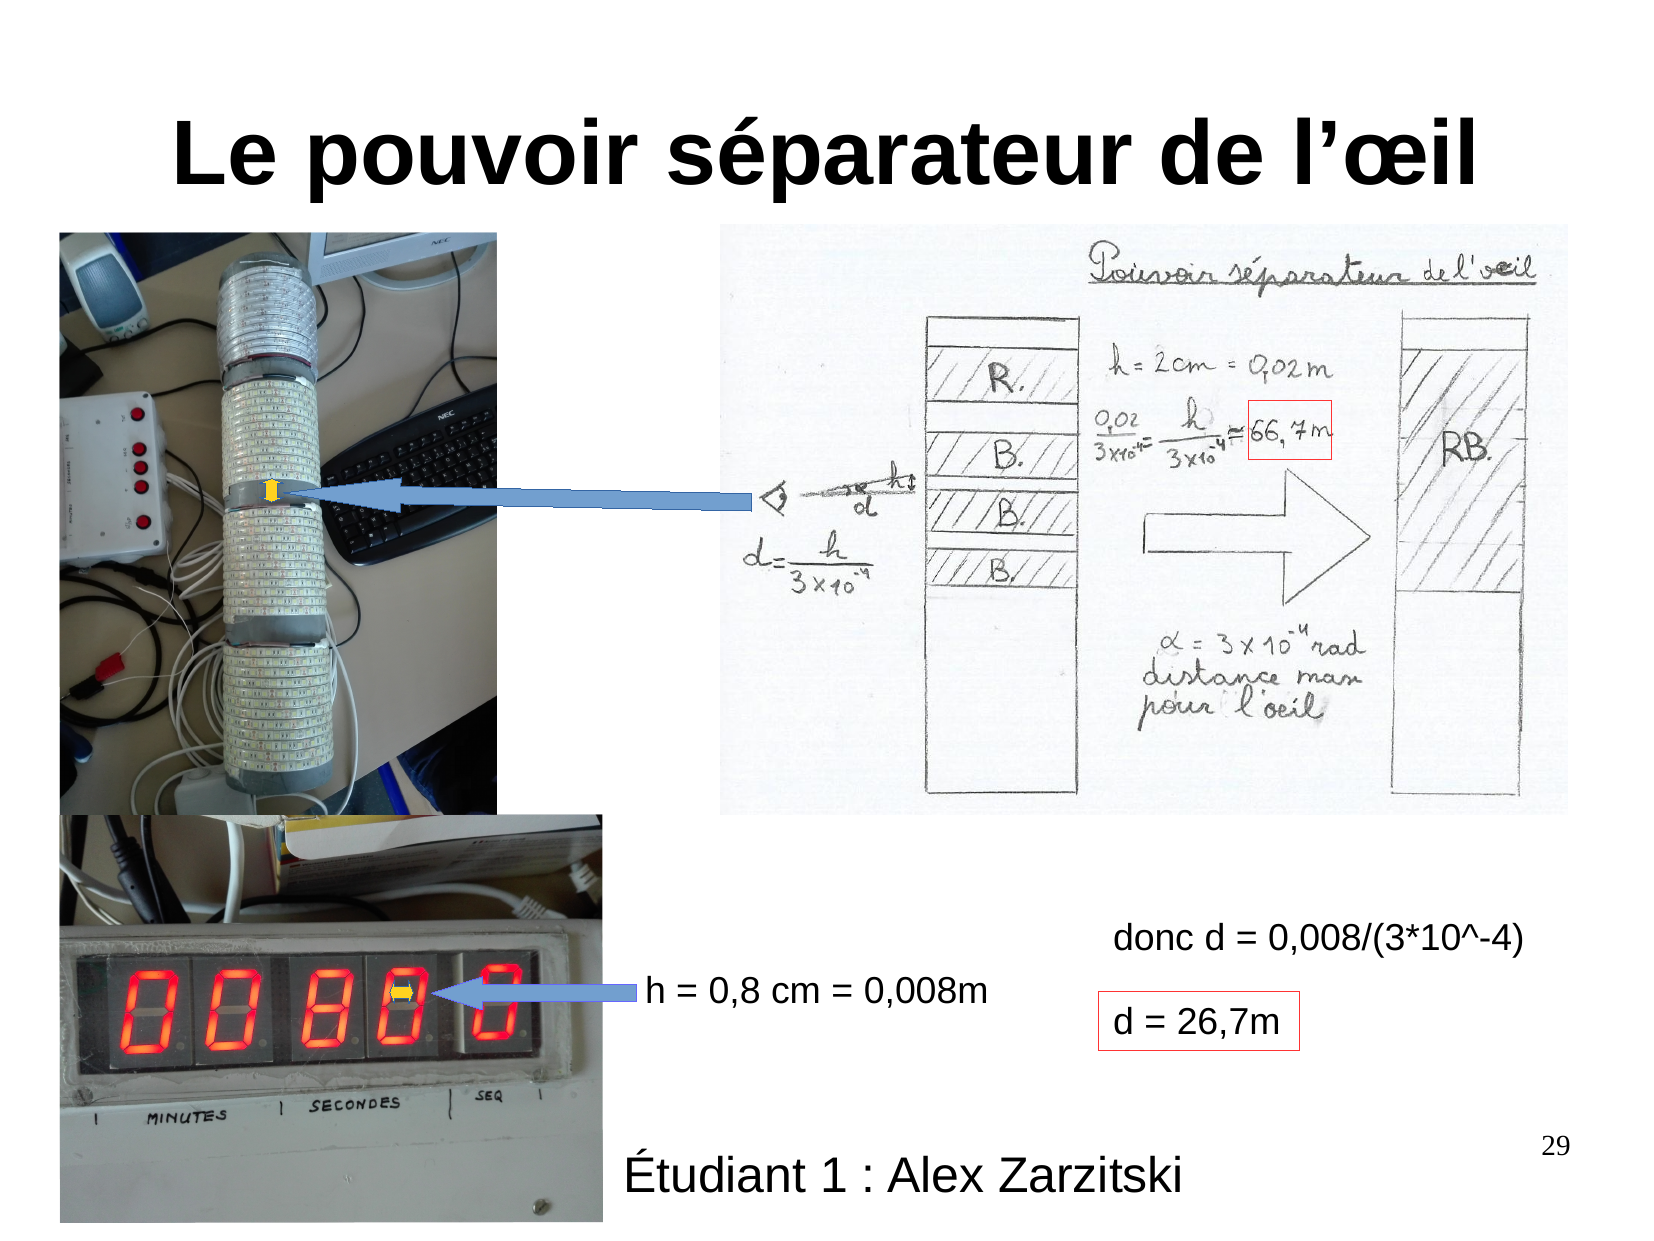

# Le pouvoir séparateur de l’œil
donc d = 0,008/(3*10^-4)
d = 26,7m
h = 0,8 cm = 0,008m
29
Étudiant 1 : Alex Zarzitski